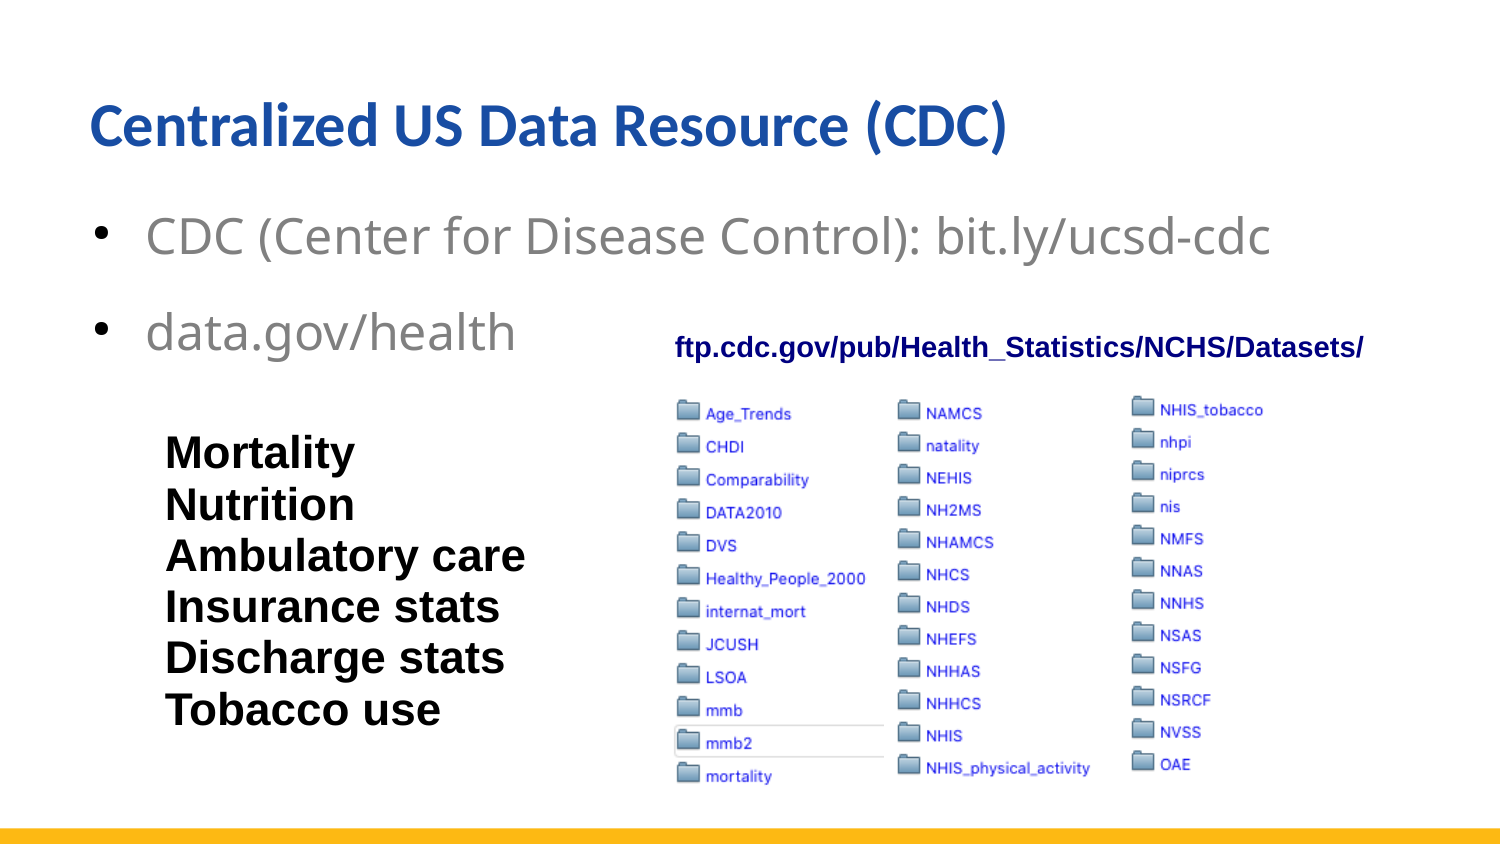

# Centralized US Data Resource (CDC)
CDC (Center for Disease Control): bit.ly/ucsd-cdc
data.gov/health
ftp.cdc.gov/pub/Health_Statistics/NCHS/Datasets/
Mortality
Nutrition
Ambulatory care
Insurance stats
Discharge stats
Tobacco use